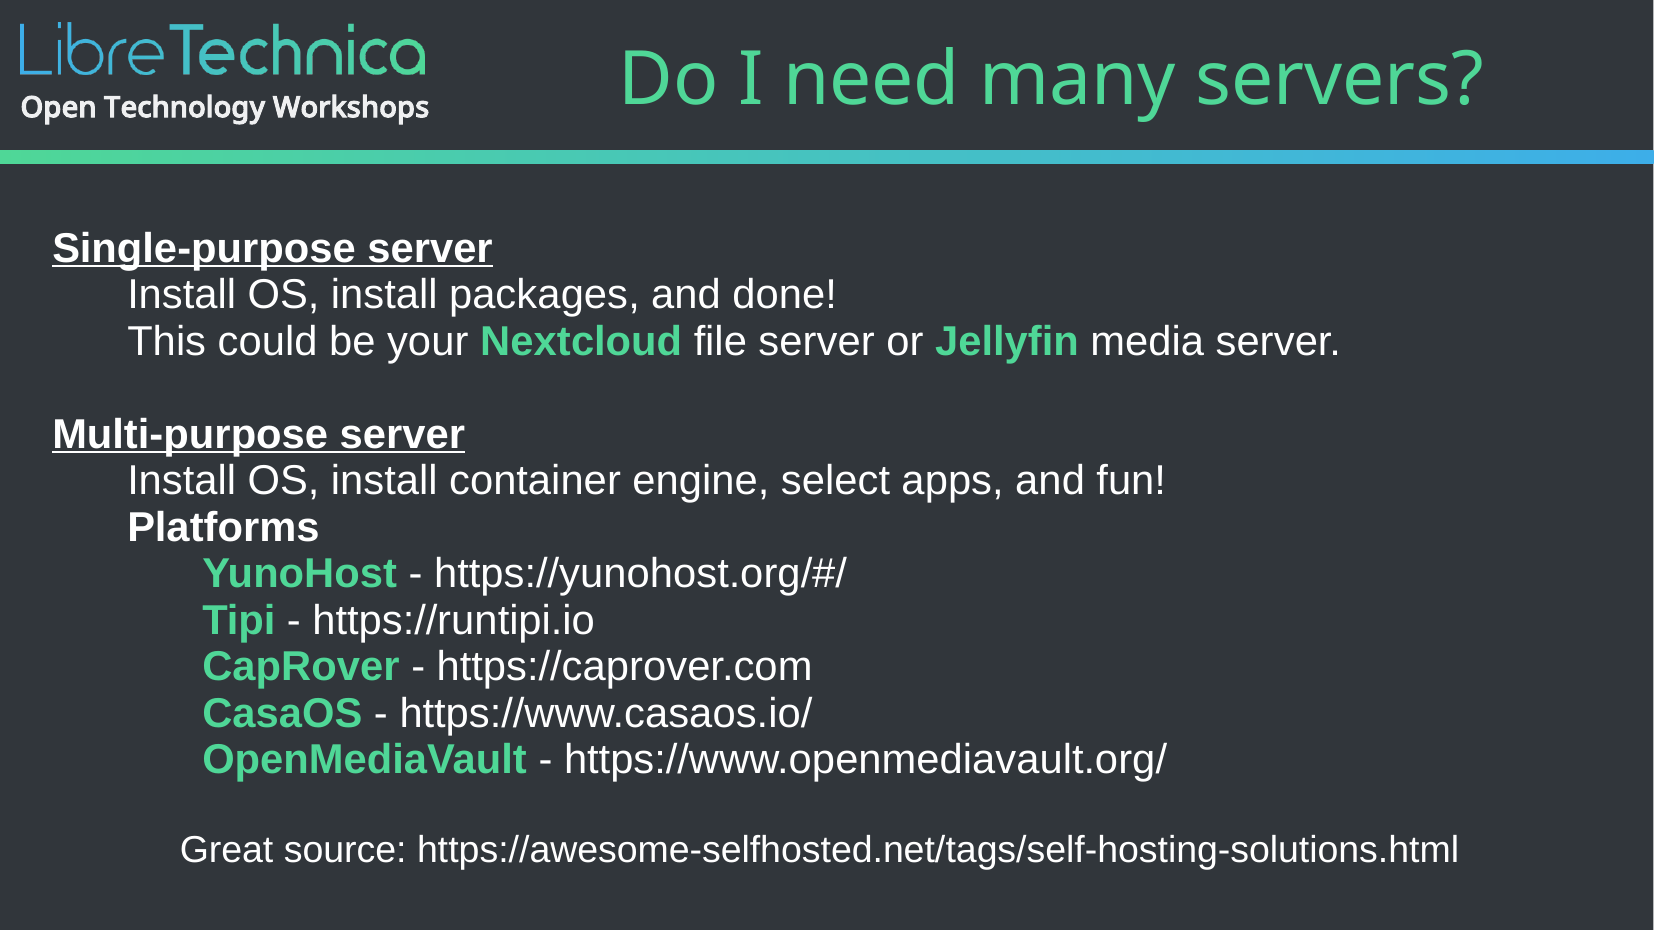

Do I need many servers?
# Open Technology Workshops
Single-purpose server
	Install OS, install packages, and done!
	This could be your Nextcloud file server or Jellyfin media server.
Multi-purpose server
	Install OS, install container engine, select apps, and fun!
	Platforms
		YunoHost - https://yunohost.org/#/
		Tipi - https://runtipi.io
		CapRover - https://caprover.com
		CasaOS - https://www.casaos.io/
		OpenMediaVault - https://www.openmediavault.org/
Great source: https://awesome-selfhosted.net/tags/self-hosting-solutions.html